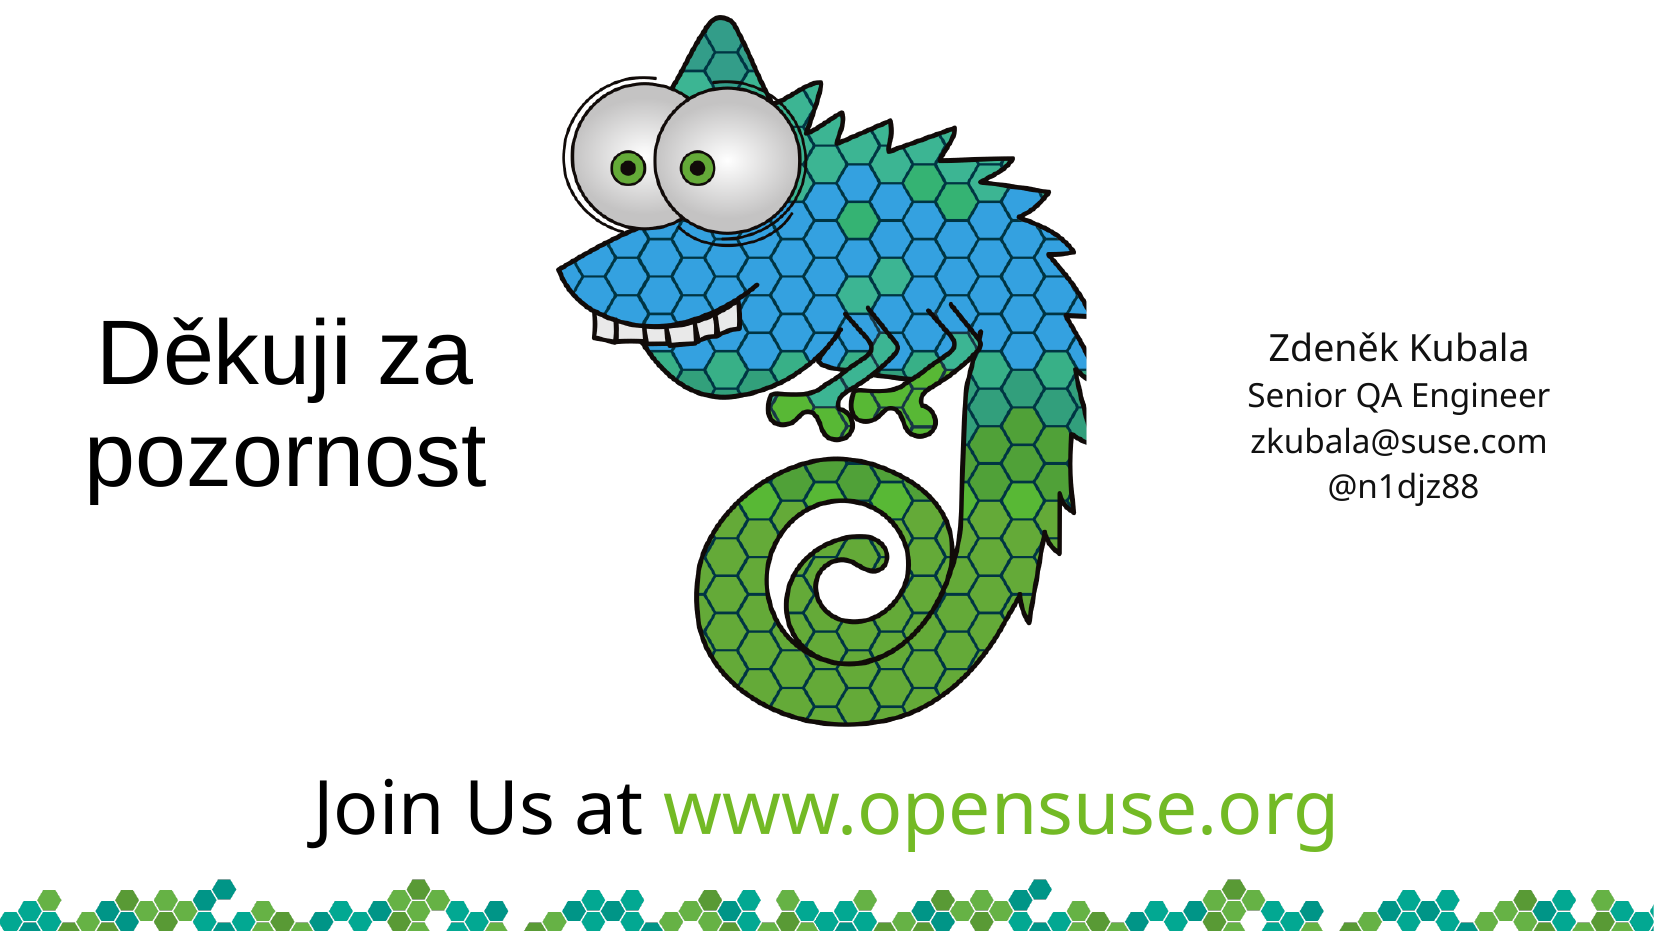

# Děkuji za pozornost
Zdeněk Kubala
Senior QA Engineer
zkubala@suse.com
 @n1djz88